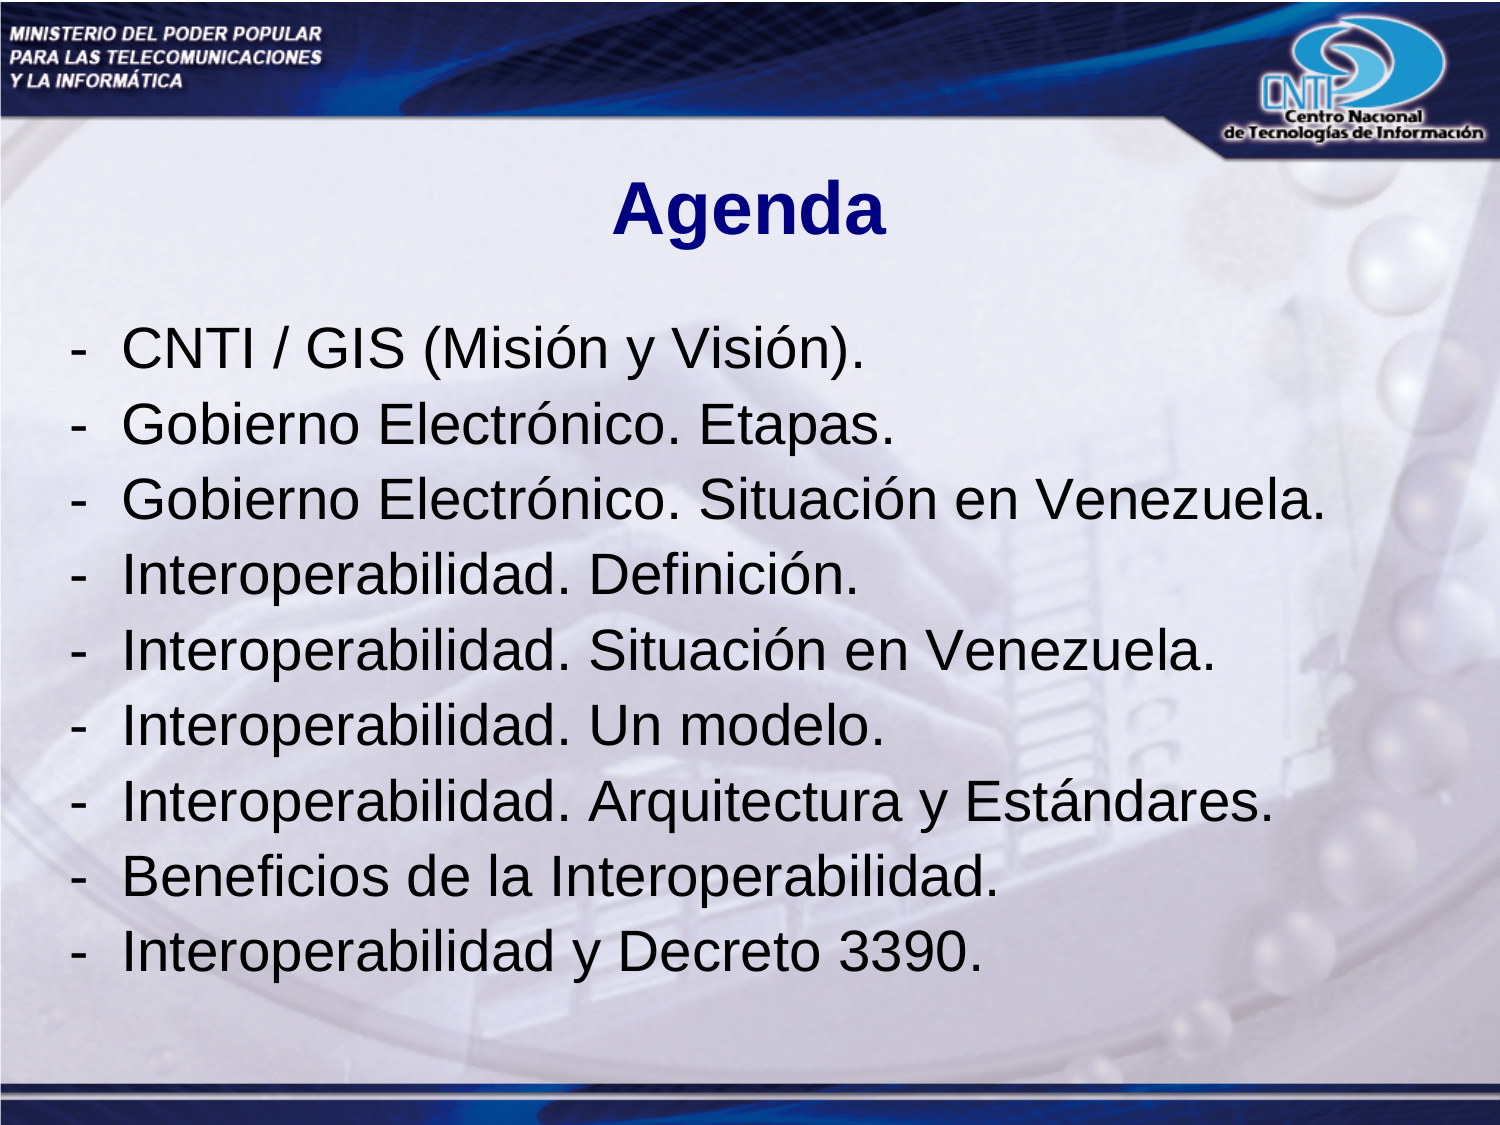

# Agenda
- CNTI / GIS (Misión y Visión).
- Gobierno Electrónico. Etapas.
- Gobierno Electrónico. Situación en Venezuela.
- Interoperabilidad. Definición.
- Interoperabilidad. Situación en Venezuela.
- Interoperabilidad. Un modelo.
- Interoperabilidad. Arquitectura y Estándares.
- Beneficios de la Interoperabilidad.
- Interoperabilidad y Decreto 3390.